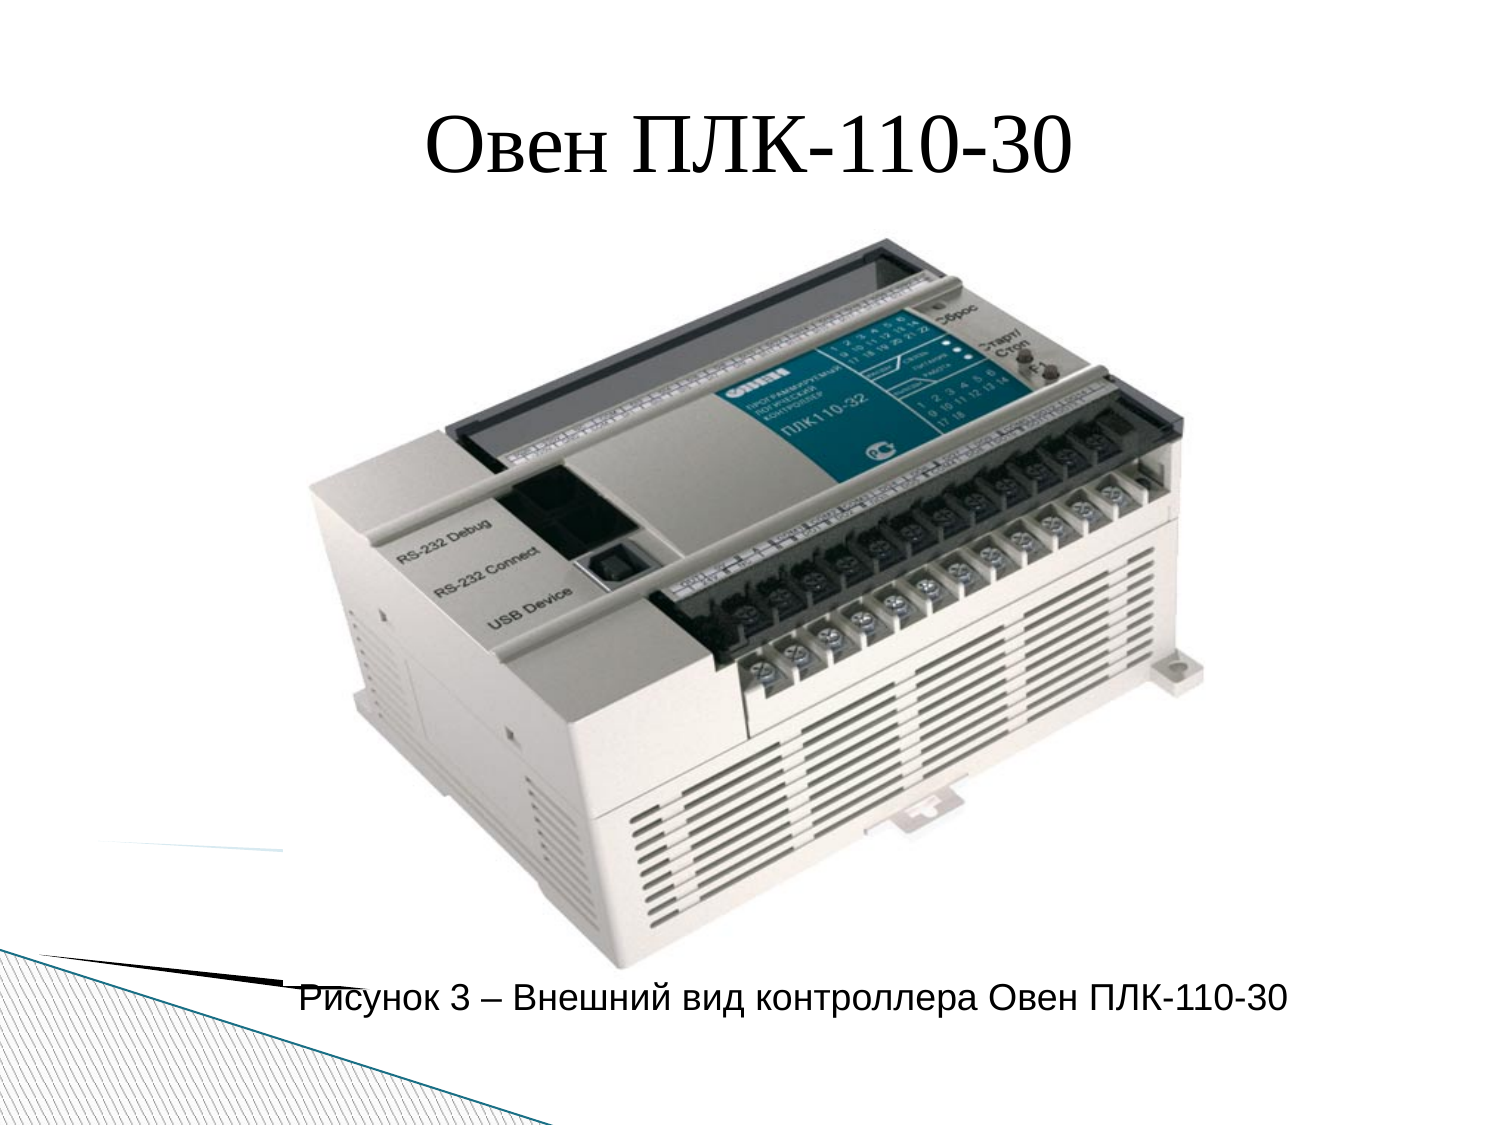

Овен ПЛК-110-30
#
Рисунок 3 – Внешний вид контроллера Овен ПЛК-110-30